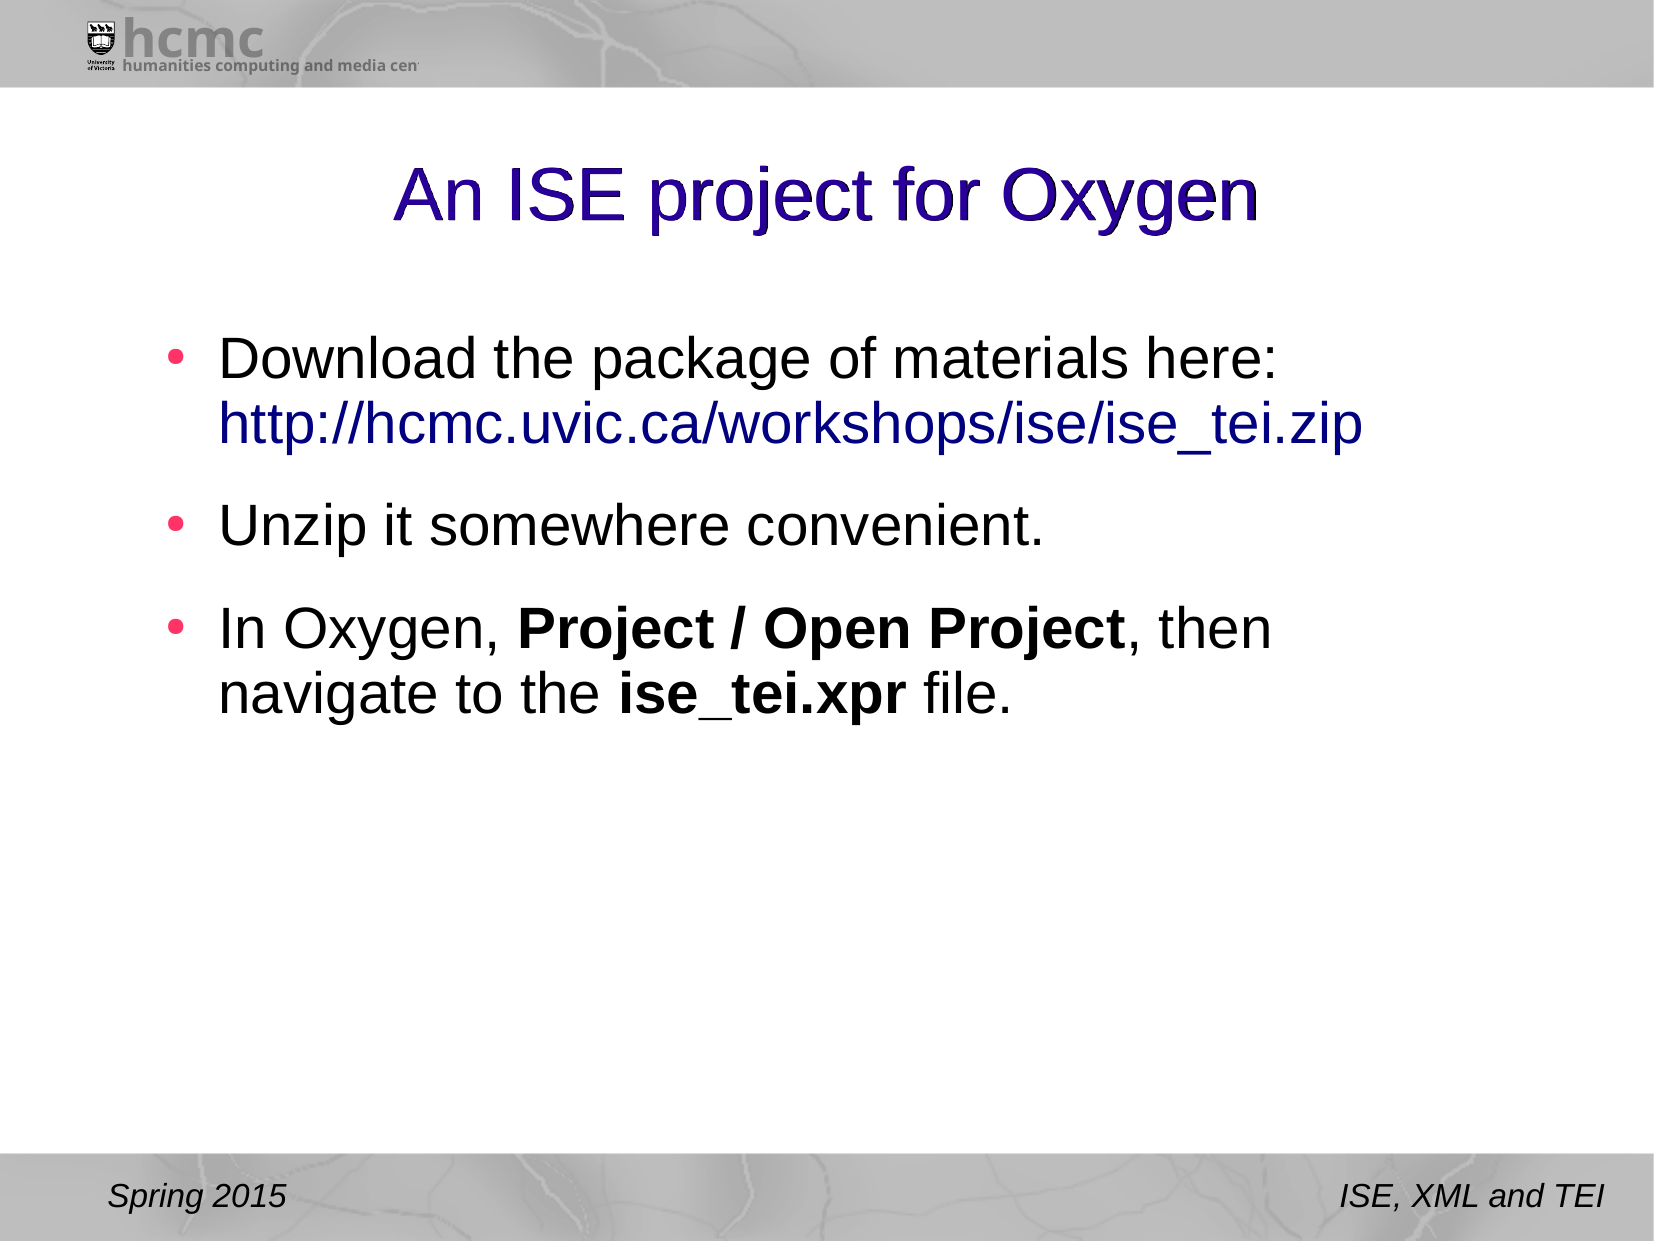

# An ISE project for Oxygen
Download the package of materials here:
http://hcmc.uvic.ca/workshops/ise/ise_tei.zip
Unzip it somewhere convenient.
In Oxygen, Project / Open Project, then navigate to the ise_tei.xpr file.